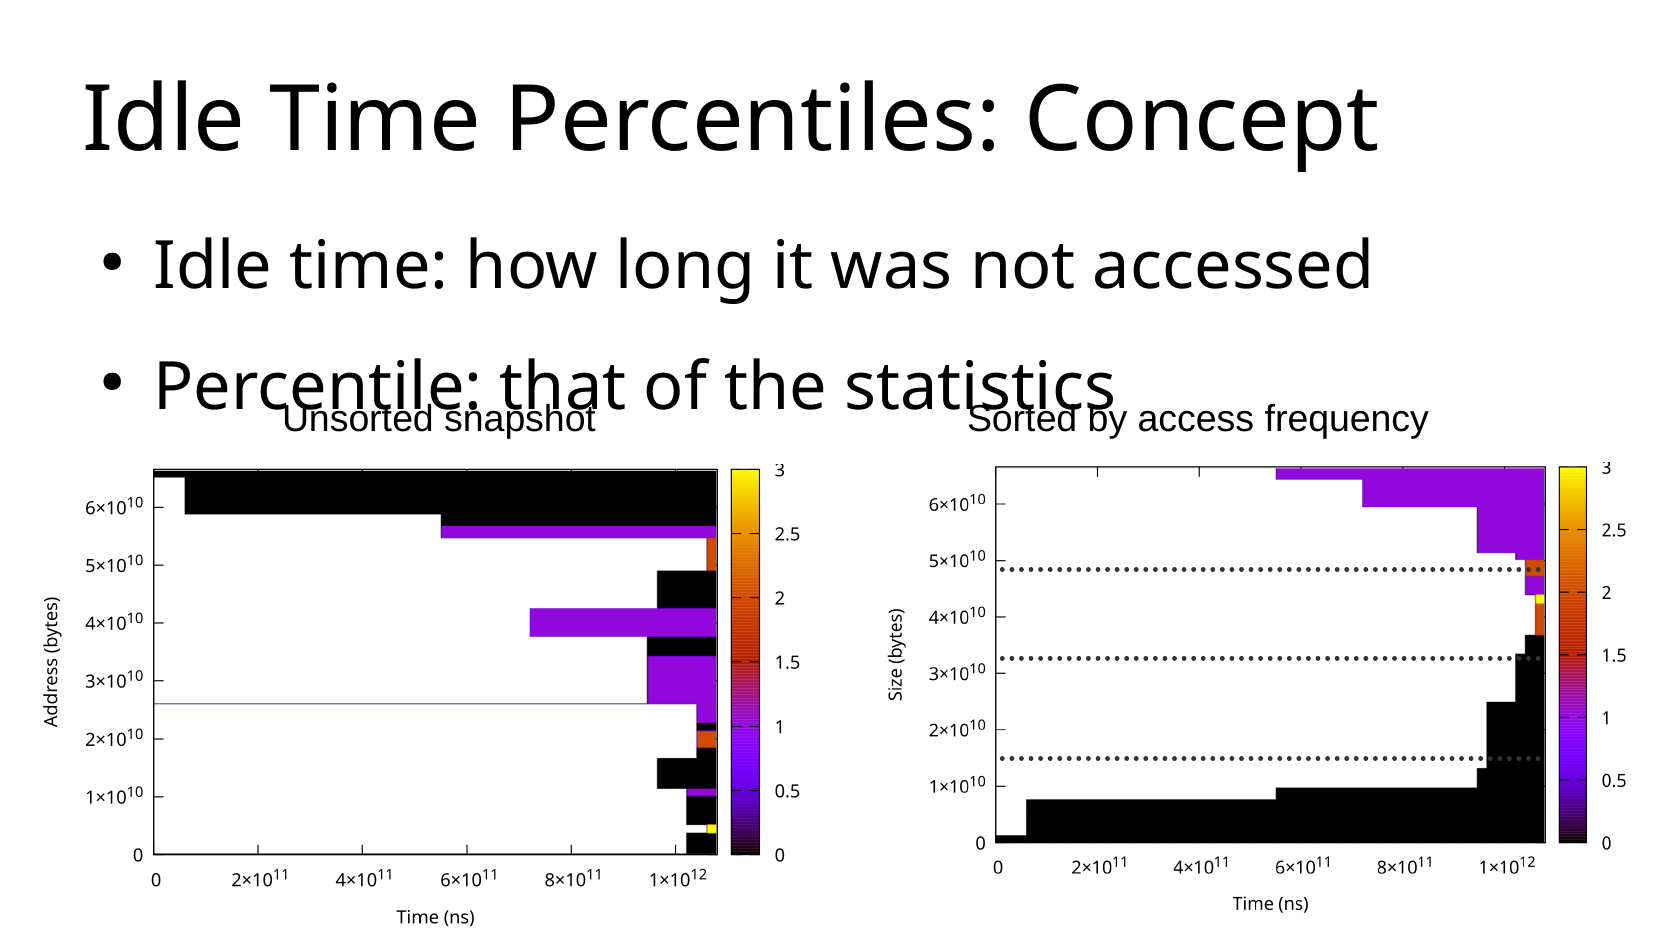

# Idle Time Percentiles: Concept
Idle time: how long it was not accessed
Percentile: that of the statistics
Unsorted snapshot
Sorted by access frequency